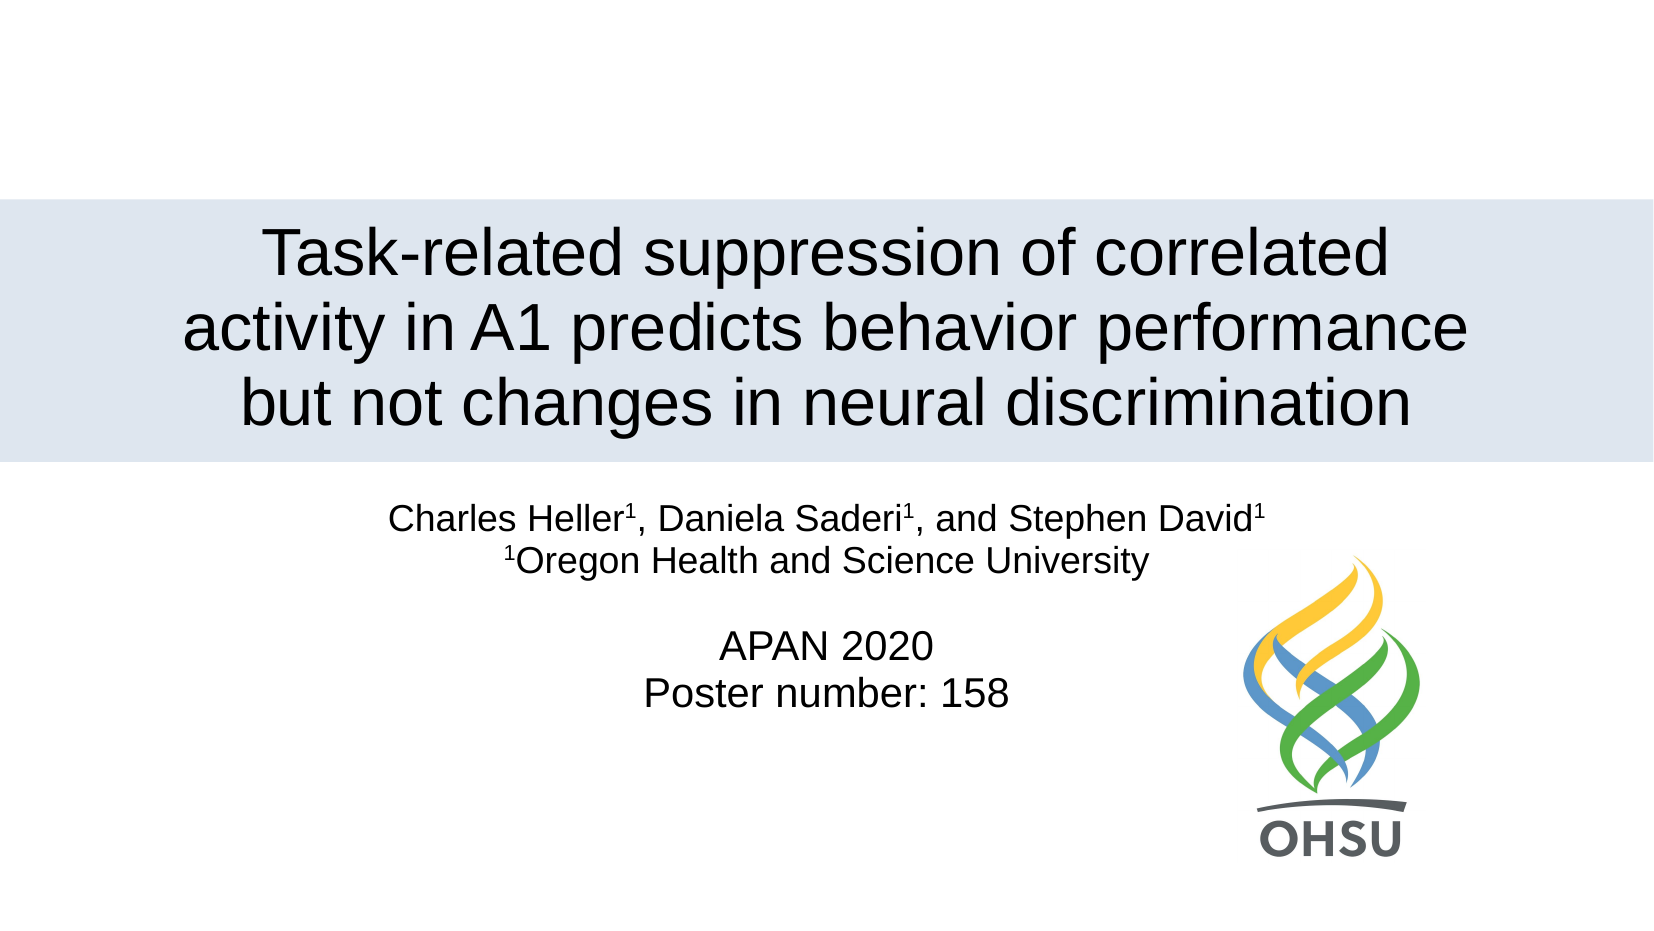

# Task-related suppression of correlated activity in A1 predicts behavior performance but not changes in neural discrimination
Charles Heller1, Daniela Saderi1, and Stephen David1
1Oregon Health and Science University
APAN 2020
Poster number: 158